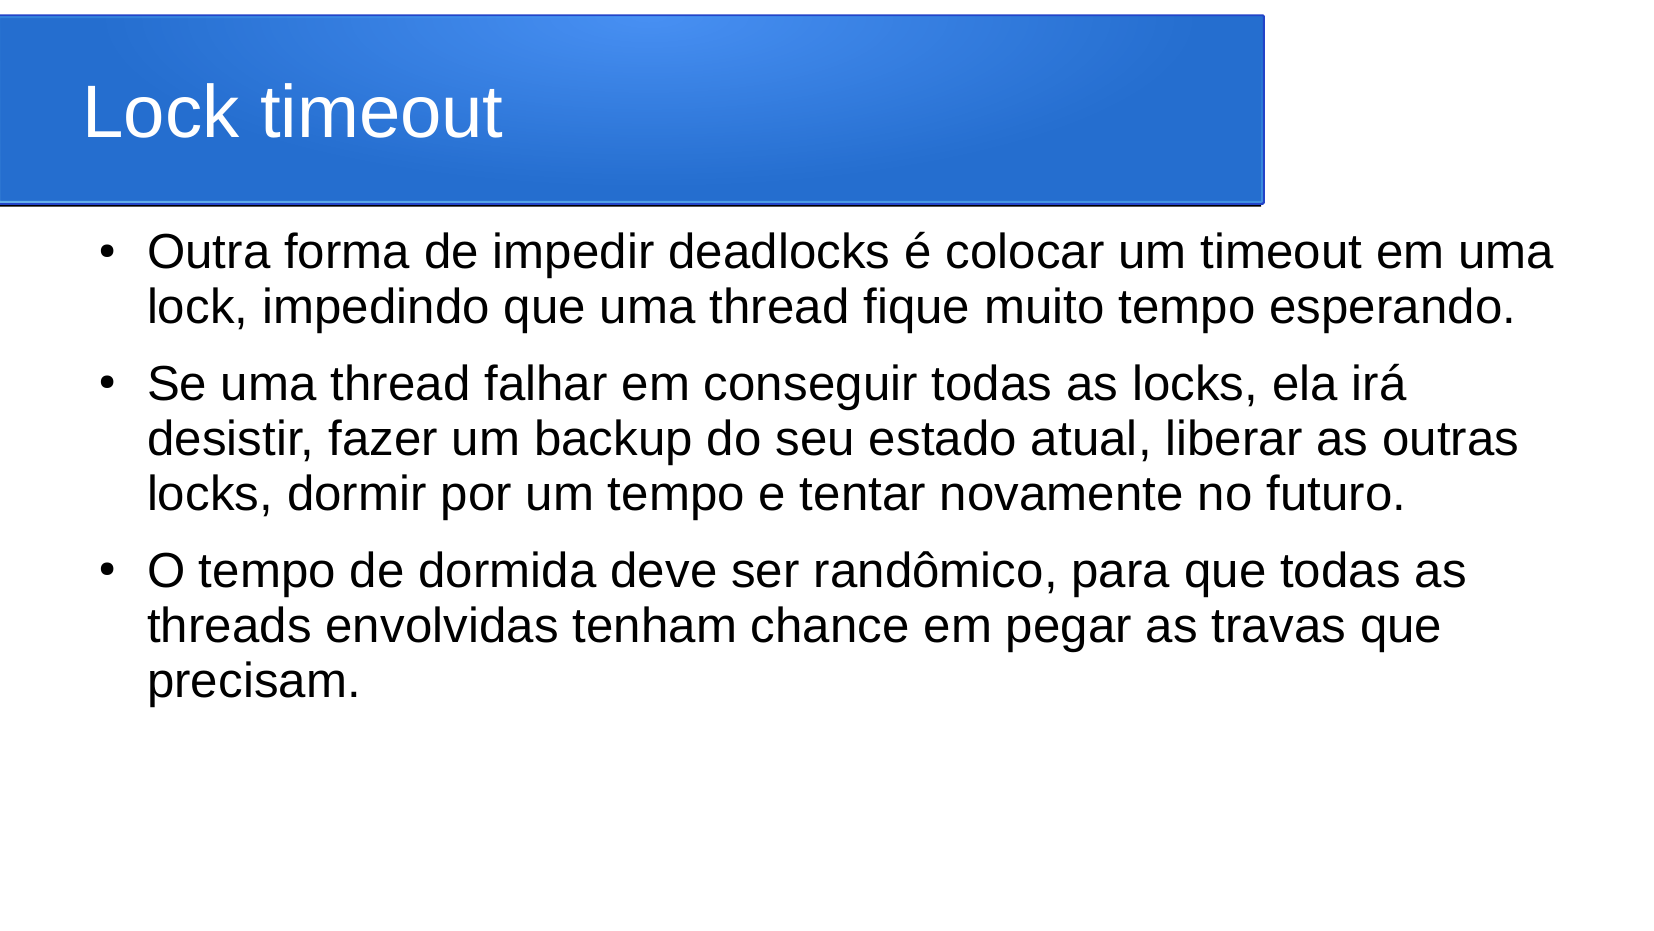

# Lock timeout
Outra forma de impedir deadlocks é colocar um timeout em uma lock, impedindo que uma thread fique muito tempo esperando.
Se uma thread falhar em conseguir todas as locks, ela irá desistir, fazer um backup do seu estado atual, liberar as outras locks, dormir por um tempo e tentar novamente no futuro.
O tempo de dormida deve ser randômico, para que todas as threads envolvidas tenham chance em pegar as travas que precisam.